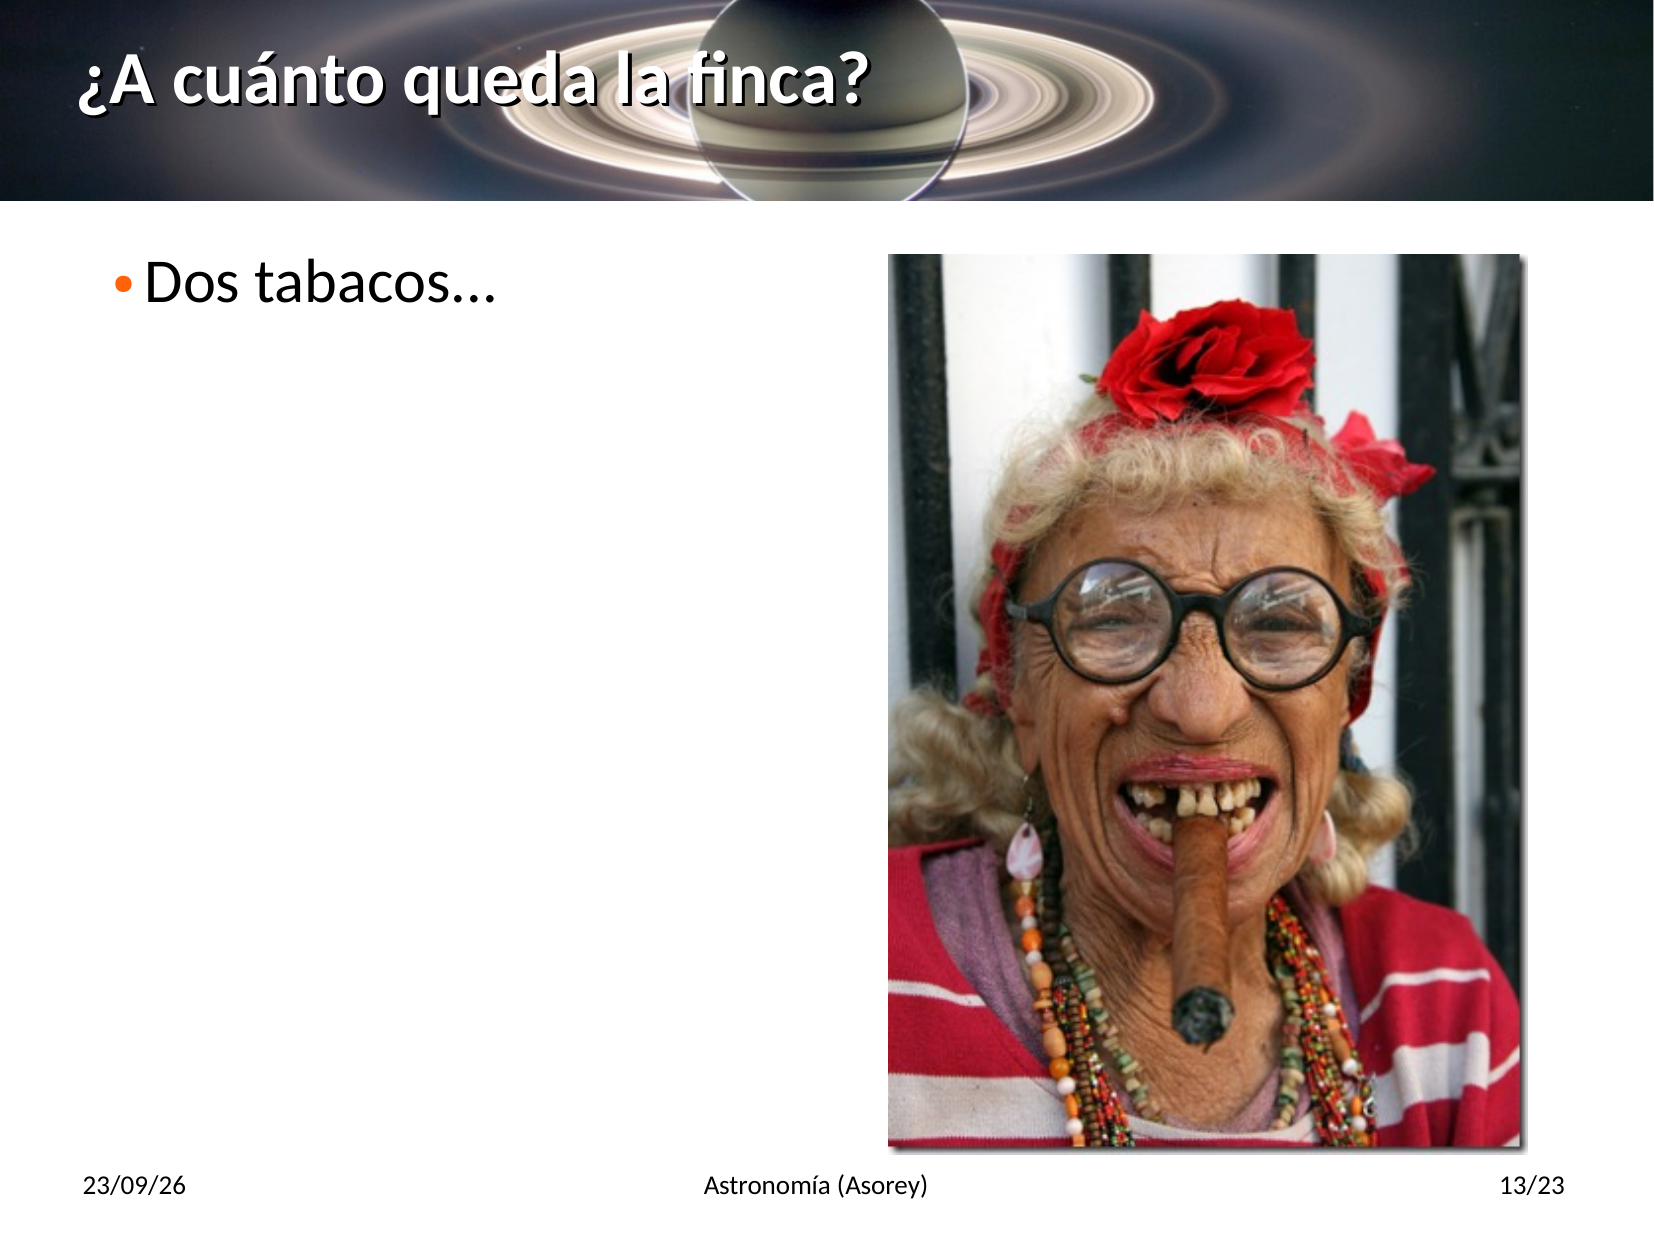

# ¿A cuánto queda la finca?
Dos tabacos...
Astronomía (Asorey)
13